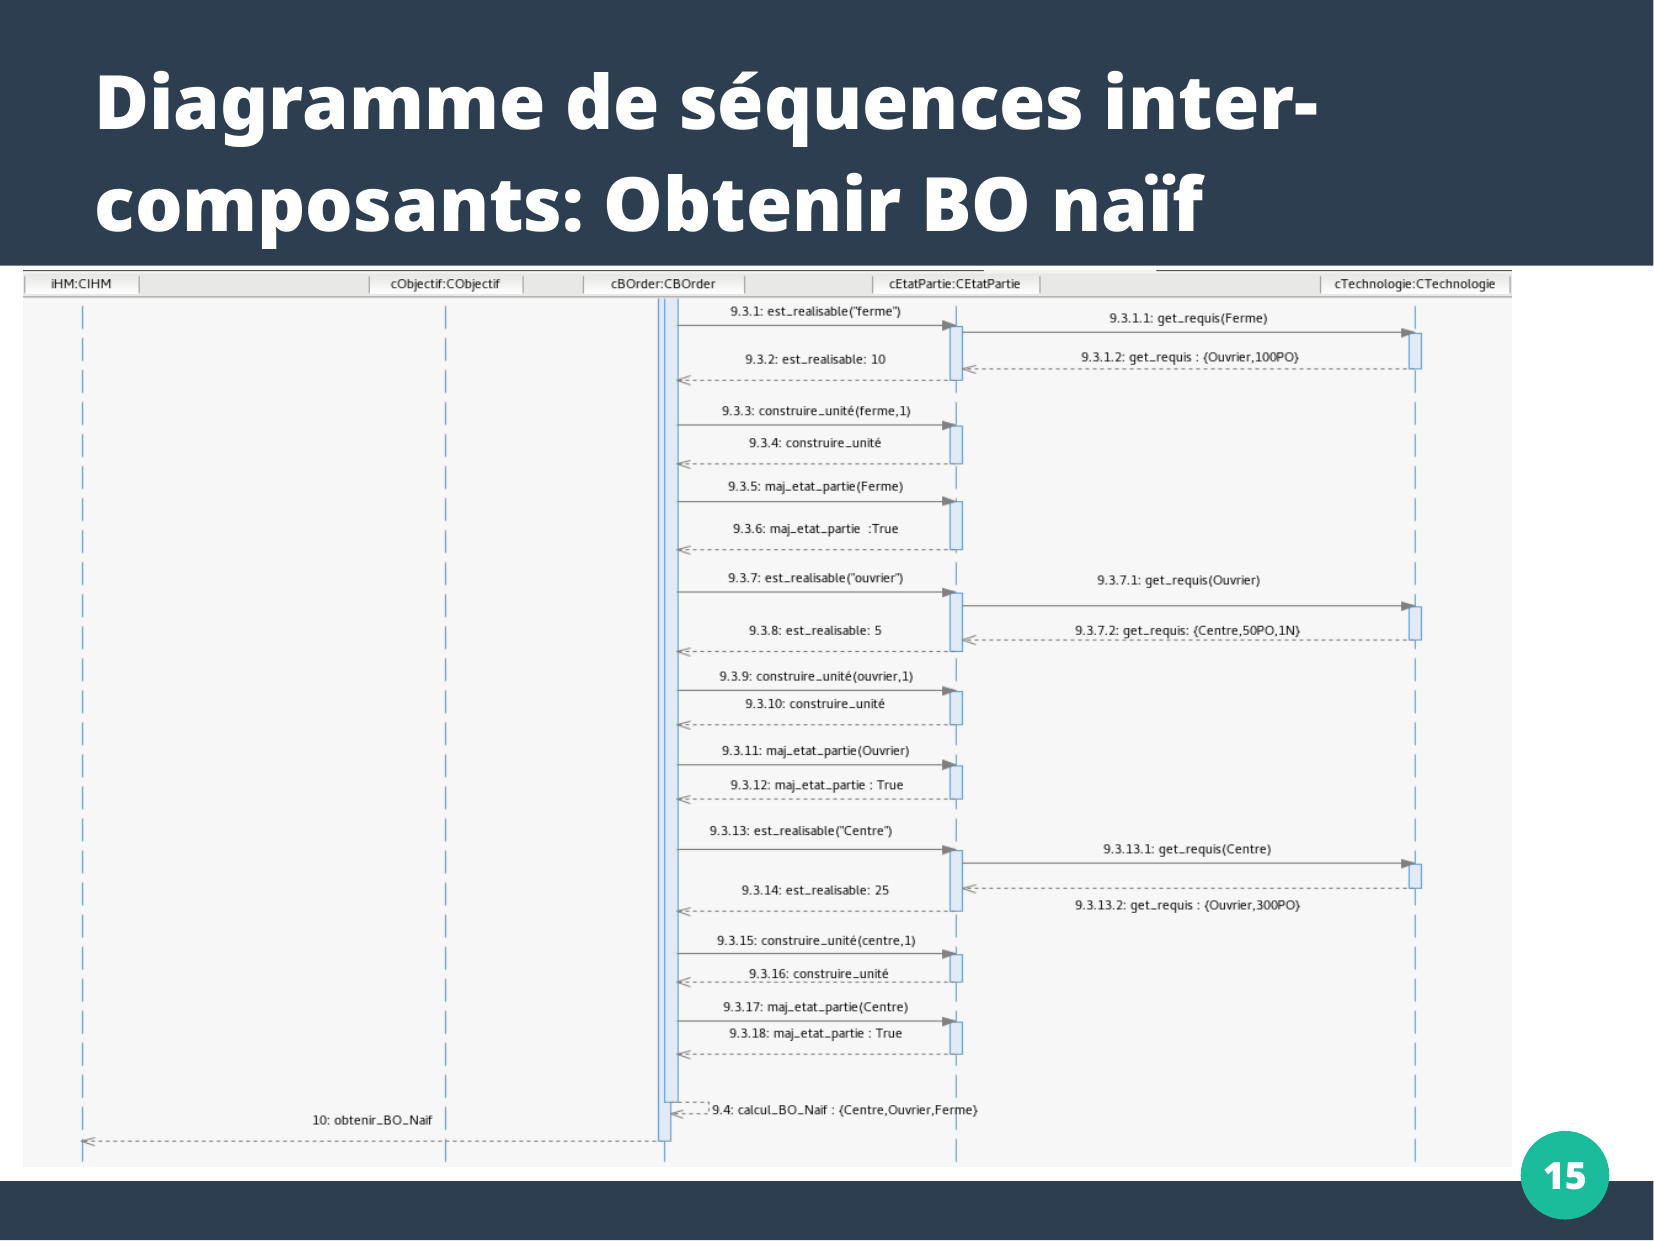

# Diagramme de séquences inter-composants: Obtenir BO naïf
15